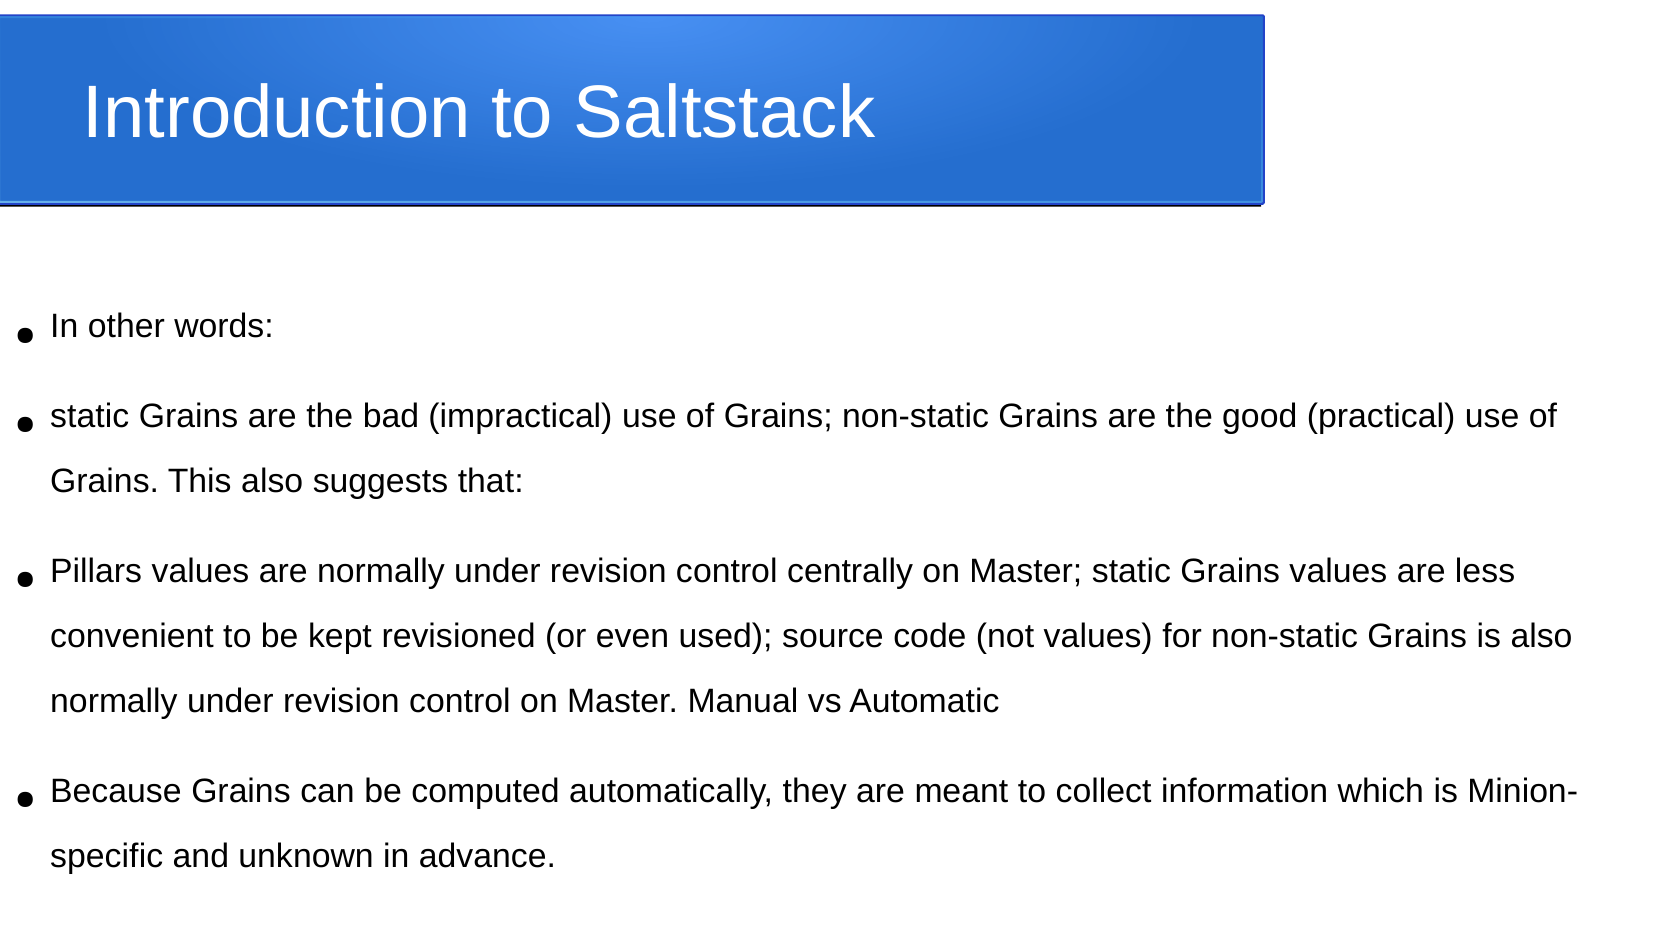

# Introduction to Saltstack
In other words:
static Grains are the bad (impractical) use of Grains; non-static Grains are the good (practical) use of Grains. This also suggests that:
Pillars values are normally under revision control centrally on Master; static Grains values are less convenient to be kept revisioned (or even used); source code (not values) for non-static Grains is also normally under revision control on Master. Manual vs Automatic
Because Grains can be computed automatically, they are meant to collect information which is Minion-specific and unknown in advance.